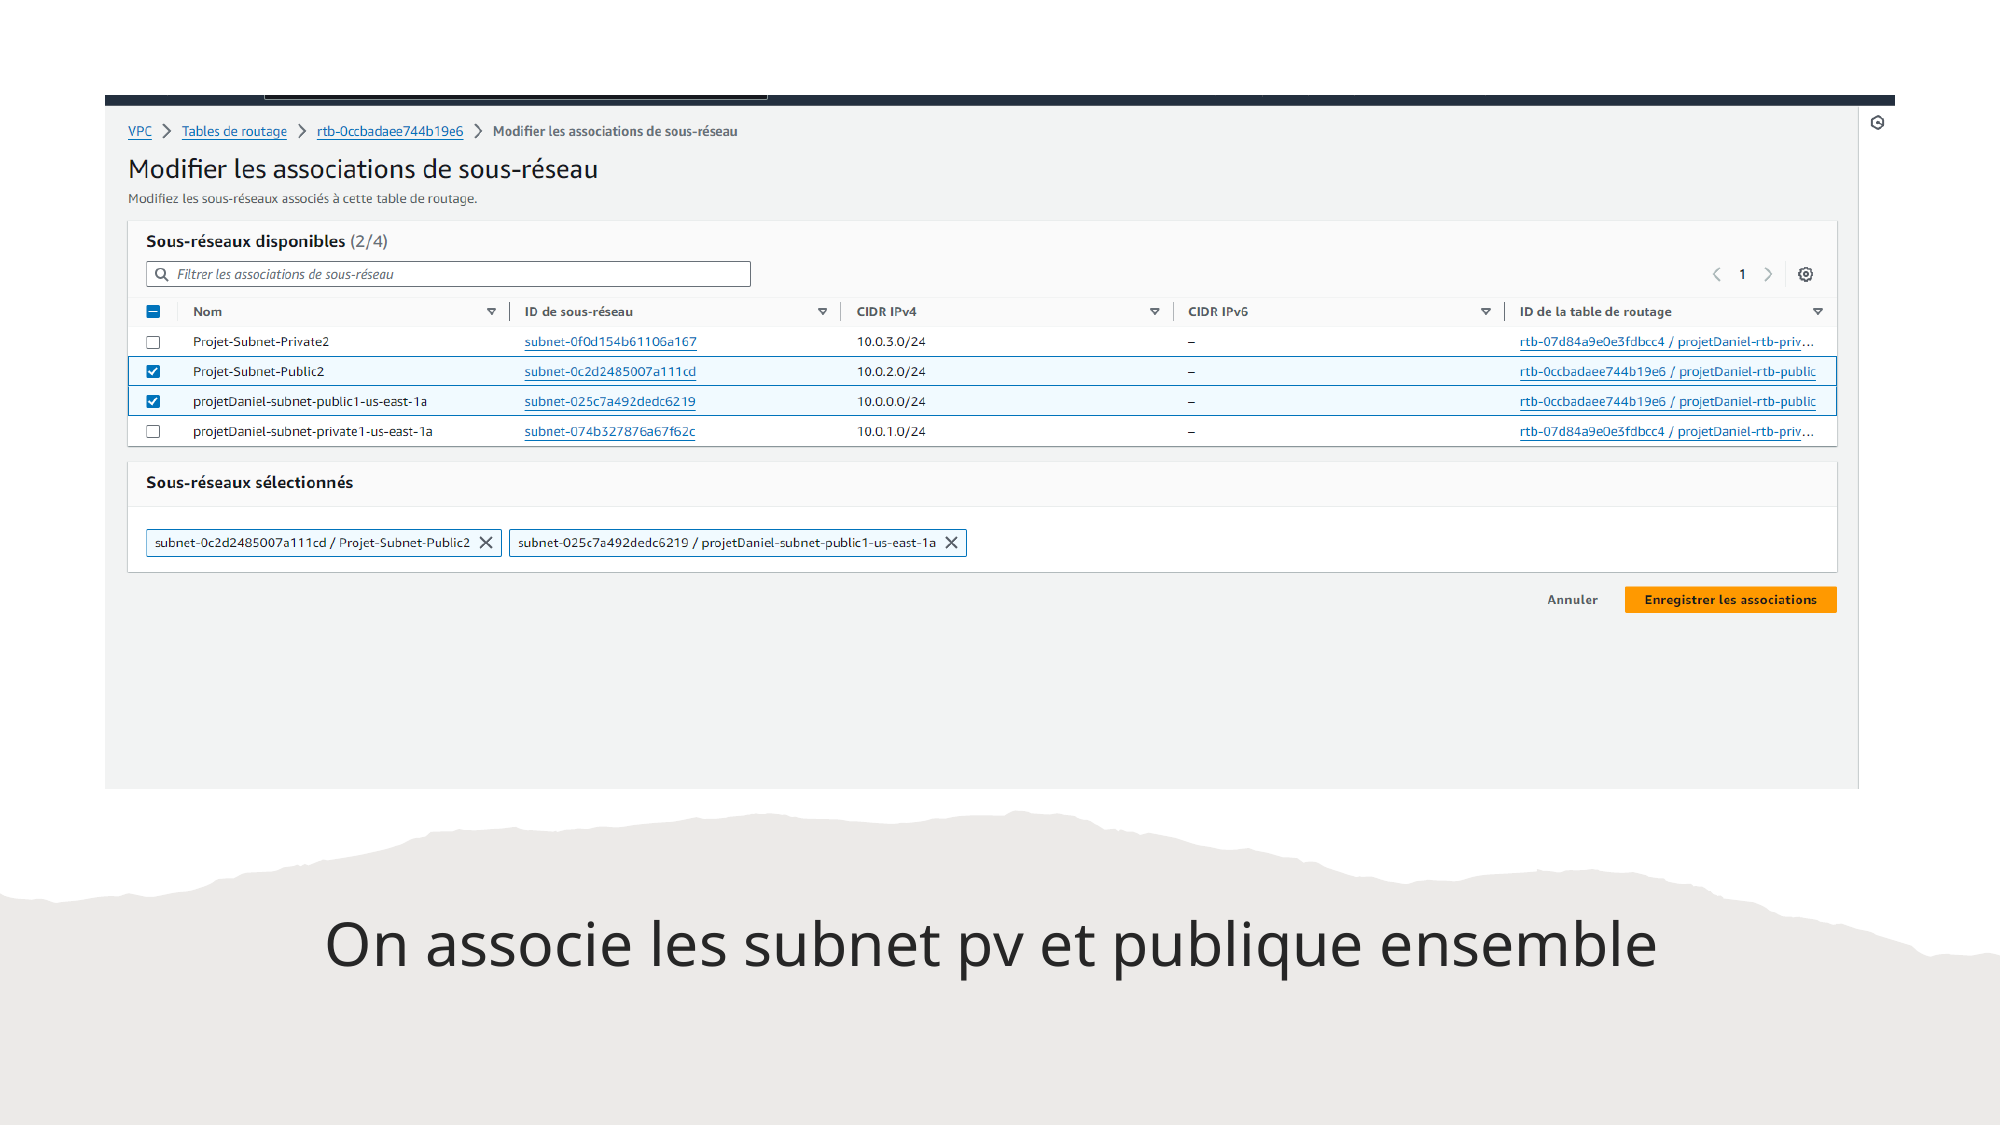

# On associe les subnet pv et publique ensemble